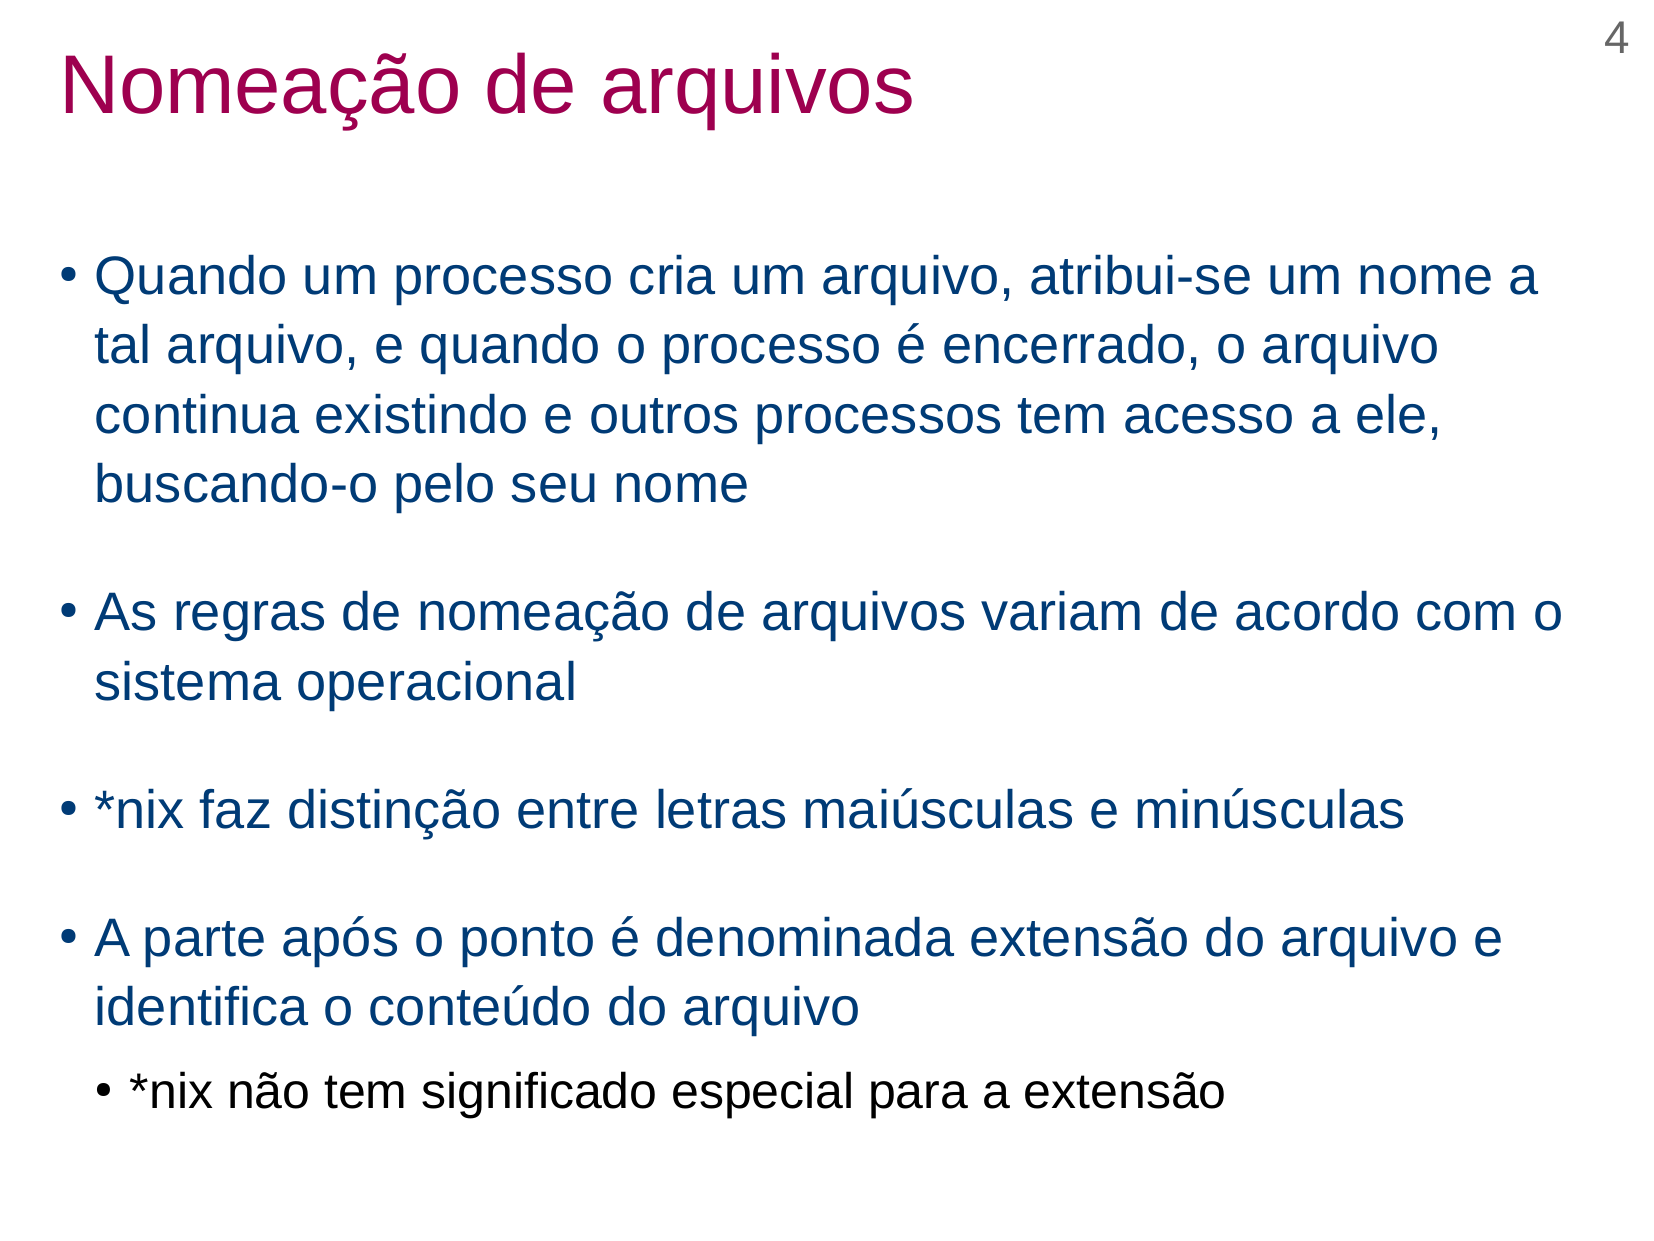

4
# Nomeação de arquivos
Quando um processo cria um arquivo, atribui-se um nome a tal arquivo, e quando o processo é encerrado, o arquivo continua existindo e outros processos tem acesso a ele, buscando-o pelo seu nome
As regras de nomeação de arquivos variam de acordo com o sistema operacional
*nix faz distinção entre letras maiúsculas e minúsculas
A parte após o ponto é denominada extensão do arquivo e identifica o conteúdo do arquivo
*nix não tem significado especial para a extensão